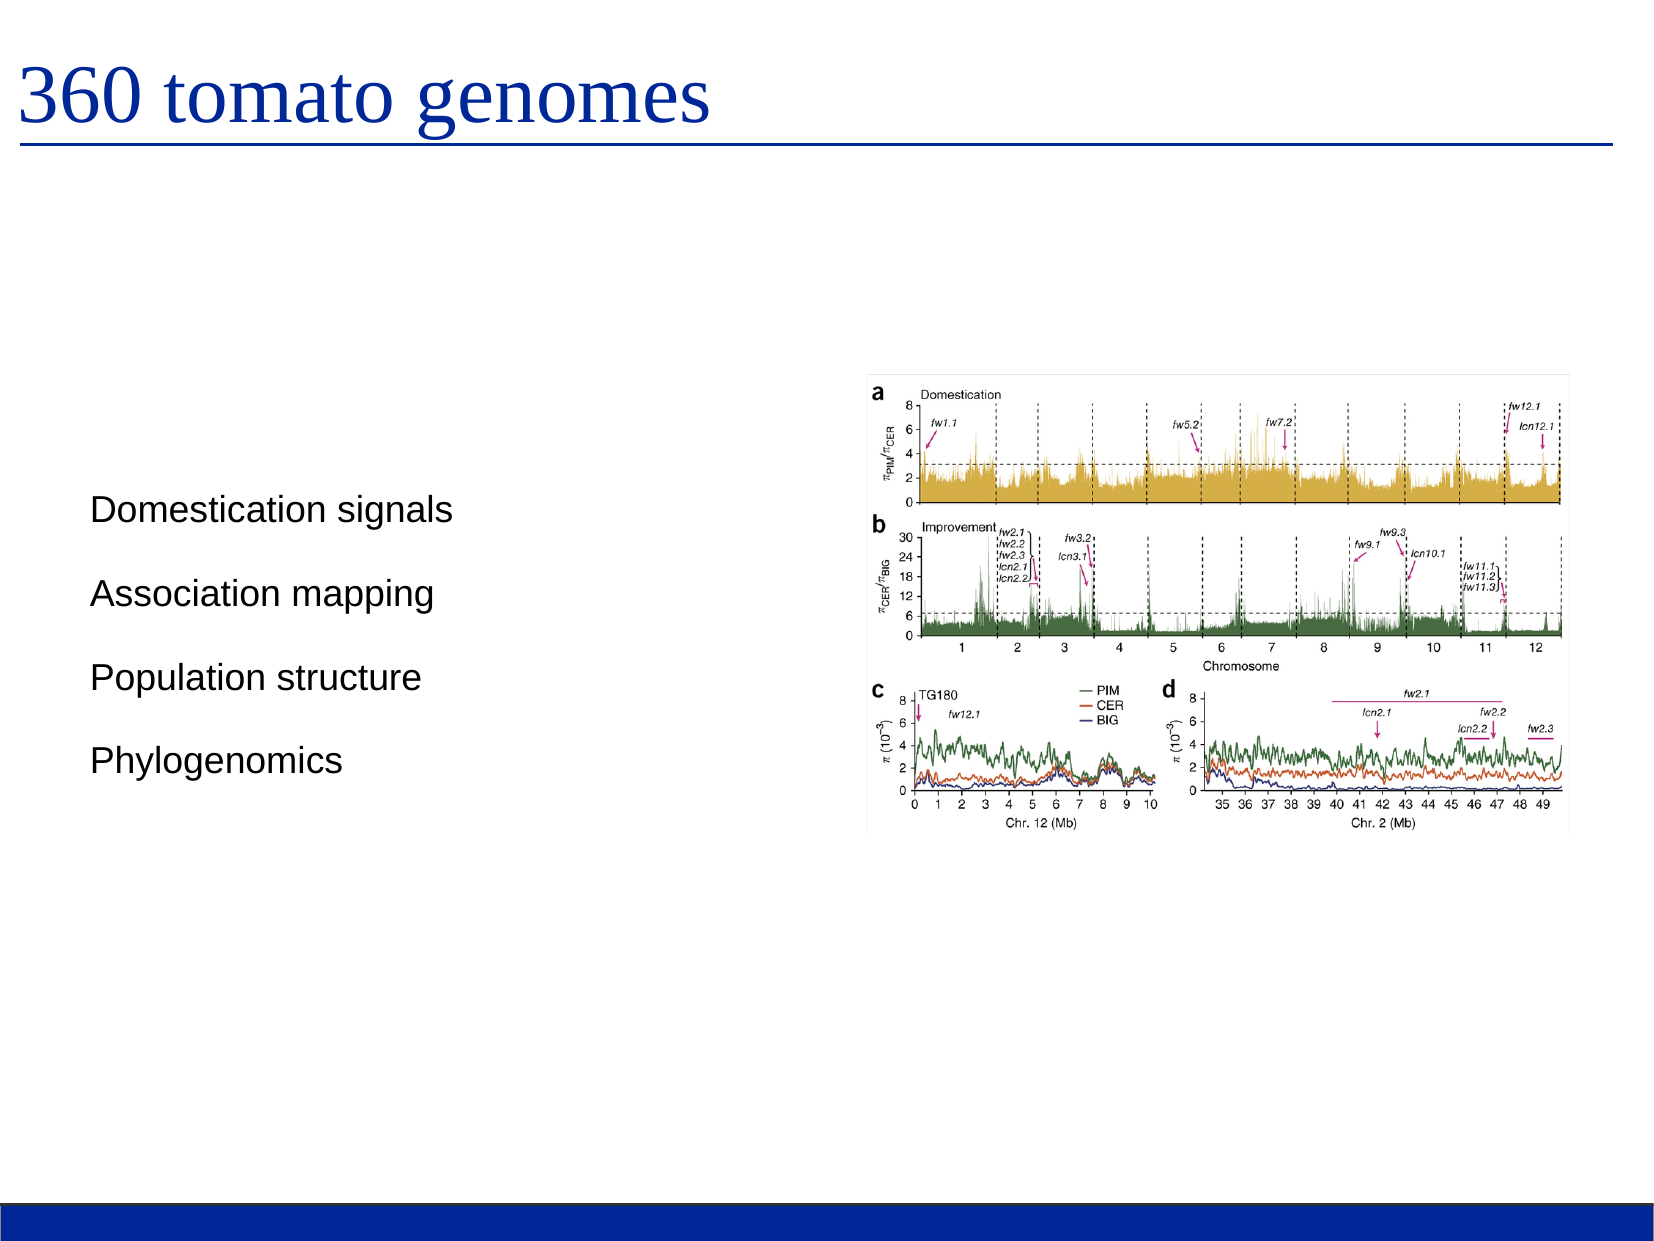

# 360 tomato genomes
Domestication signals
Association mapping
Population structure
Phylogenomics